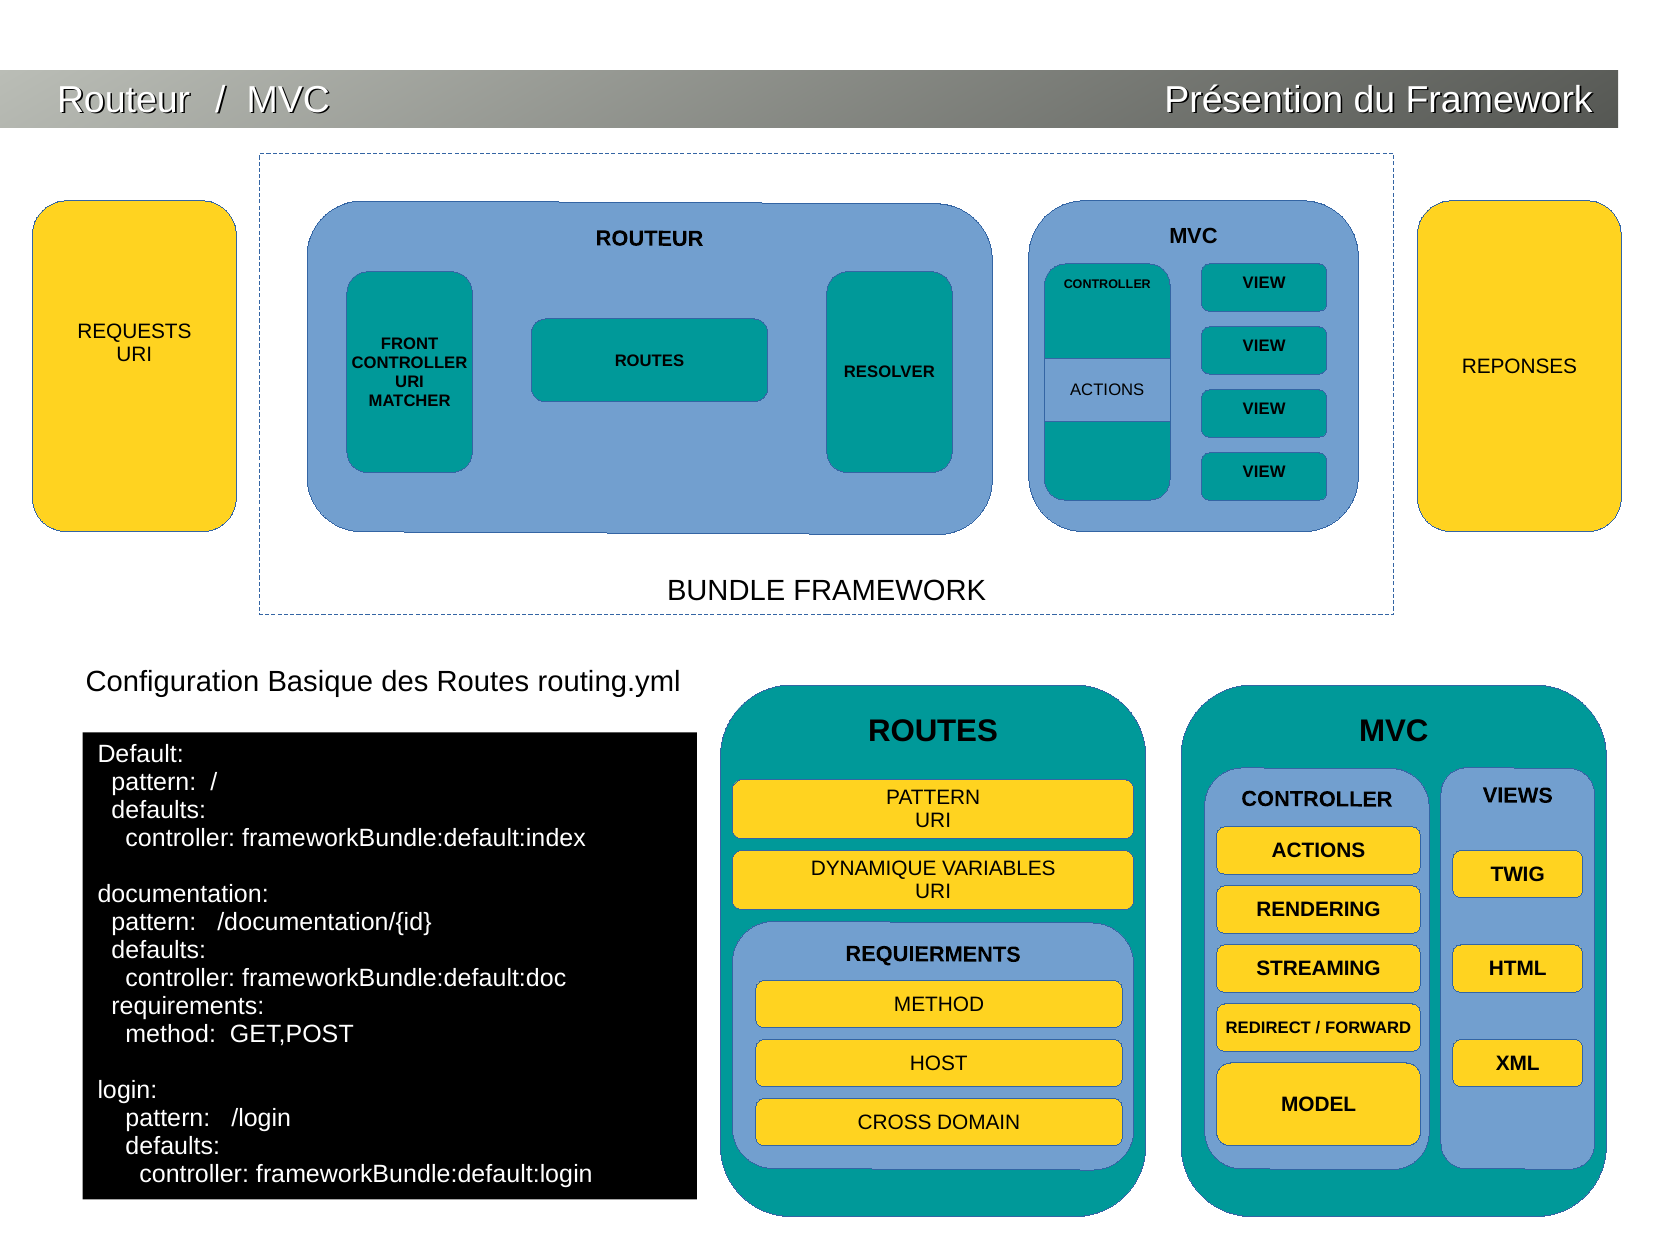

Routeur	 / MVC												Présention du Framework
BUNDLE FRAMEWORK
REQUESTS
URI
MVC
REPONSES
ROUTEUR
CONTROLLER
VIEW
FRONT
CONTROLLER
URI
MATCHER
RESOLVER
ROUTES
VIEW
ACTIONS
VIEW
VIEW
Configuration Basique des Routes routing.yml
ROUTES
MVC
Default:
 pattern: /
 defaults:
 controller: frameworkBundle:default:index
documentation:
 pattern: /documentation/{id}
 defaults:
 controller: frameworkBundle:default:doc
 requirements:
 method: GET,POST
login:
 pattern: /login
 defaults:
 controller: frameworkBundle:default:login
VIEWS
CONTROLLER
PATTERN
URI
ACTIONS
DYNAMIQUE VARIABLES
URI
TWIG
RENDERING
REQUIERMENTS
STREAMING
HTML
METHOD
REDIRECT / FORWARD
HOST
XML
MODEL
CROSS DOMAIN